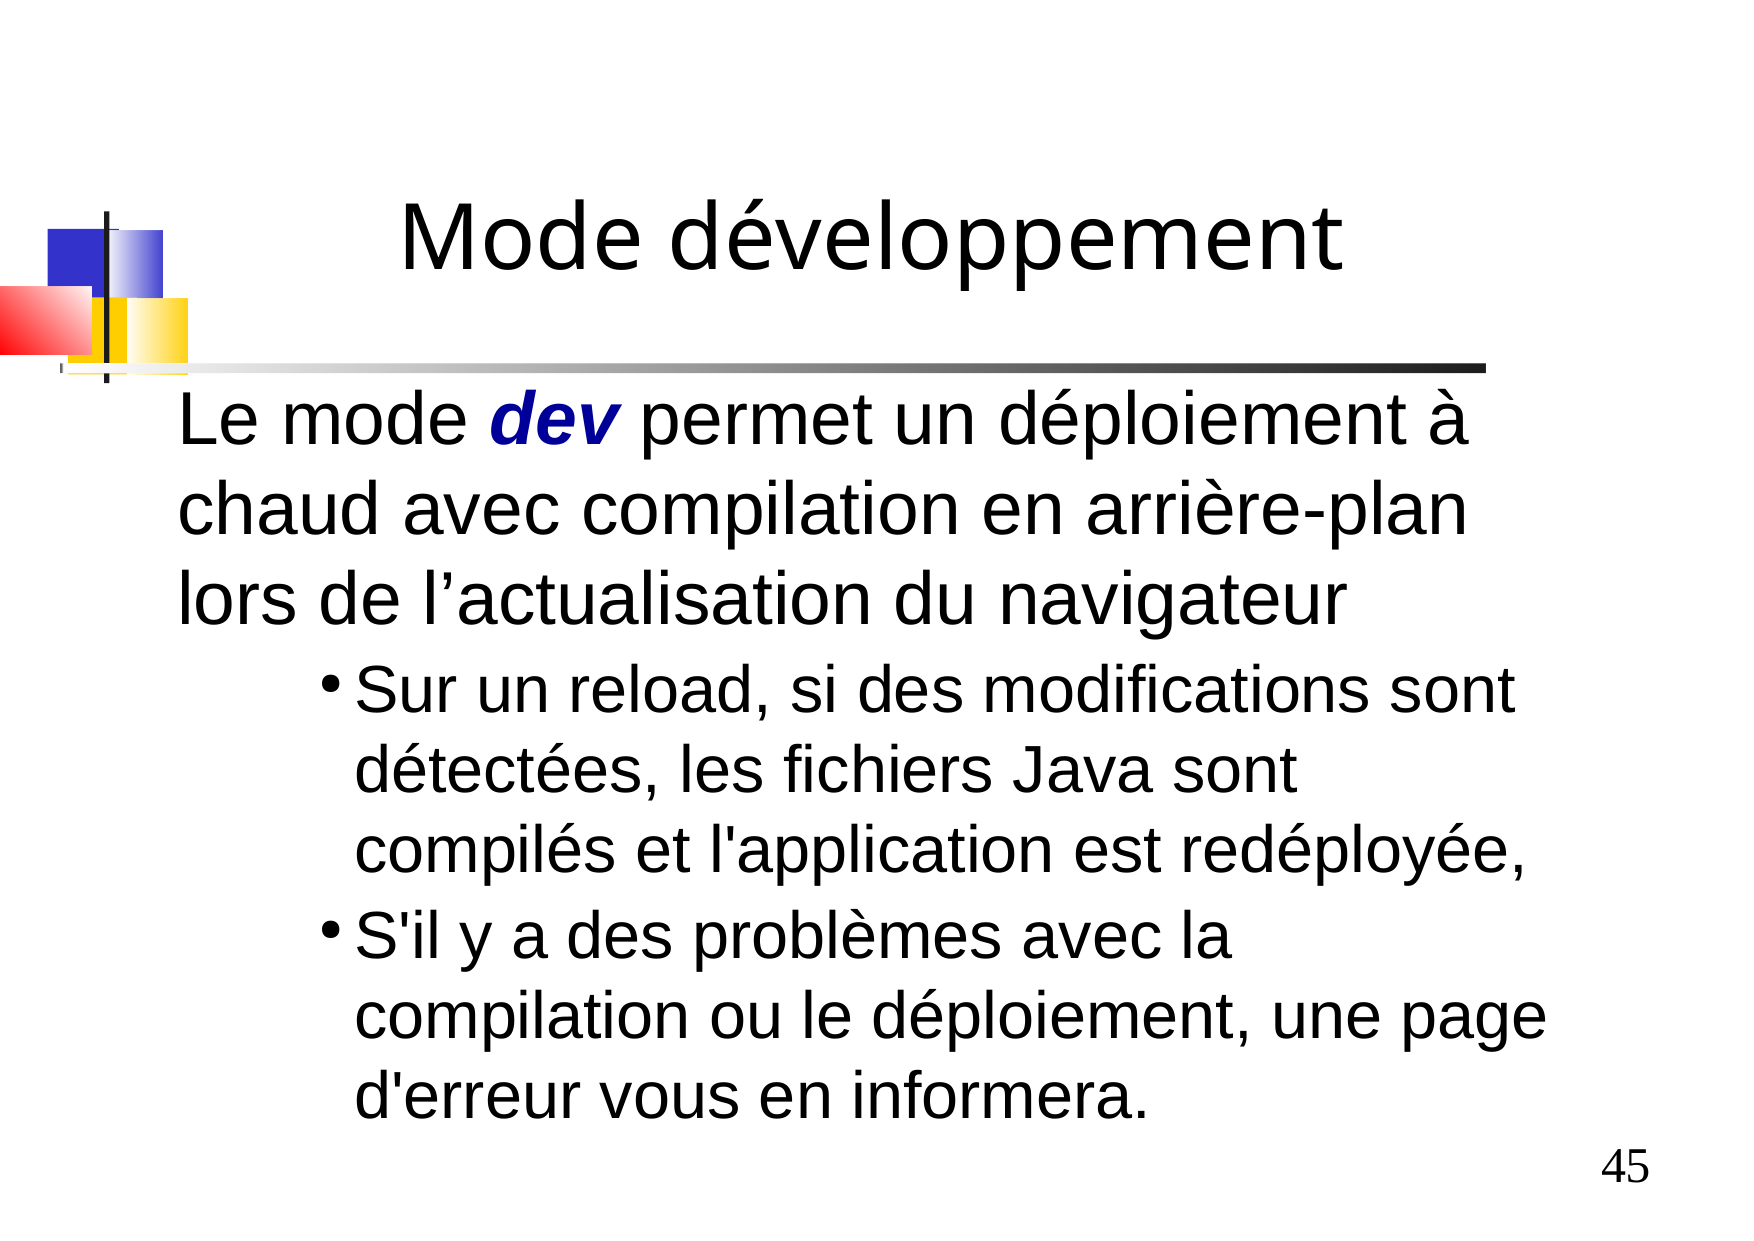

# Mode développement
Le mode dev permet un déploiement à chaud avec compilation en arrière-plan lors de l’actualisation du navigateur
Sur un reload, si des modifications sont détectées, les fichiers Java sont compilés et l'application est redéployée,
S'il y a des problèmes avec la compilation ou le déploiement, une page d'erreur vous en informera.
45